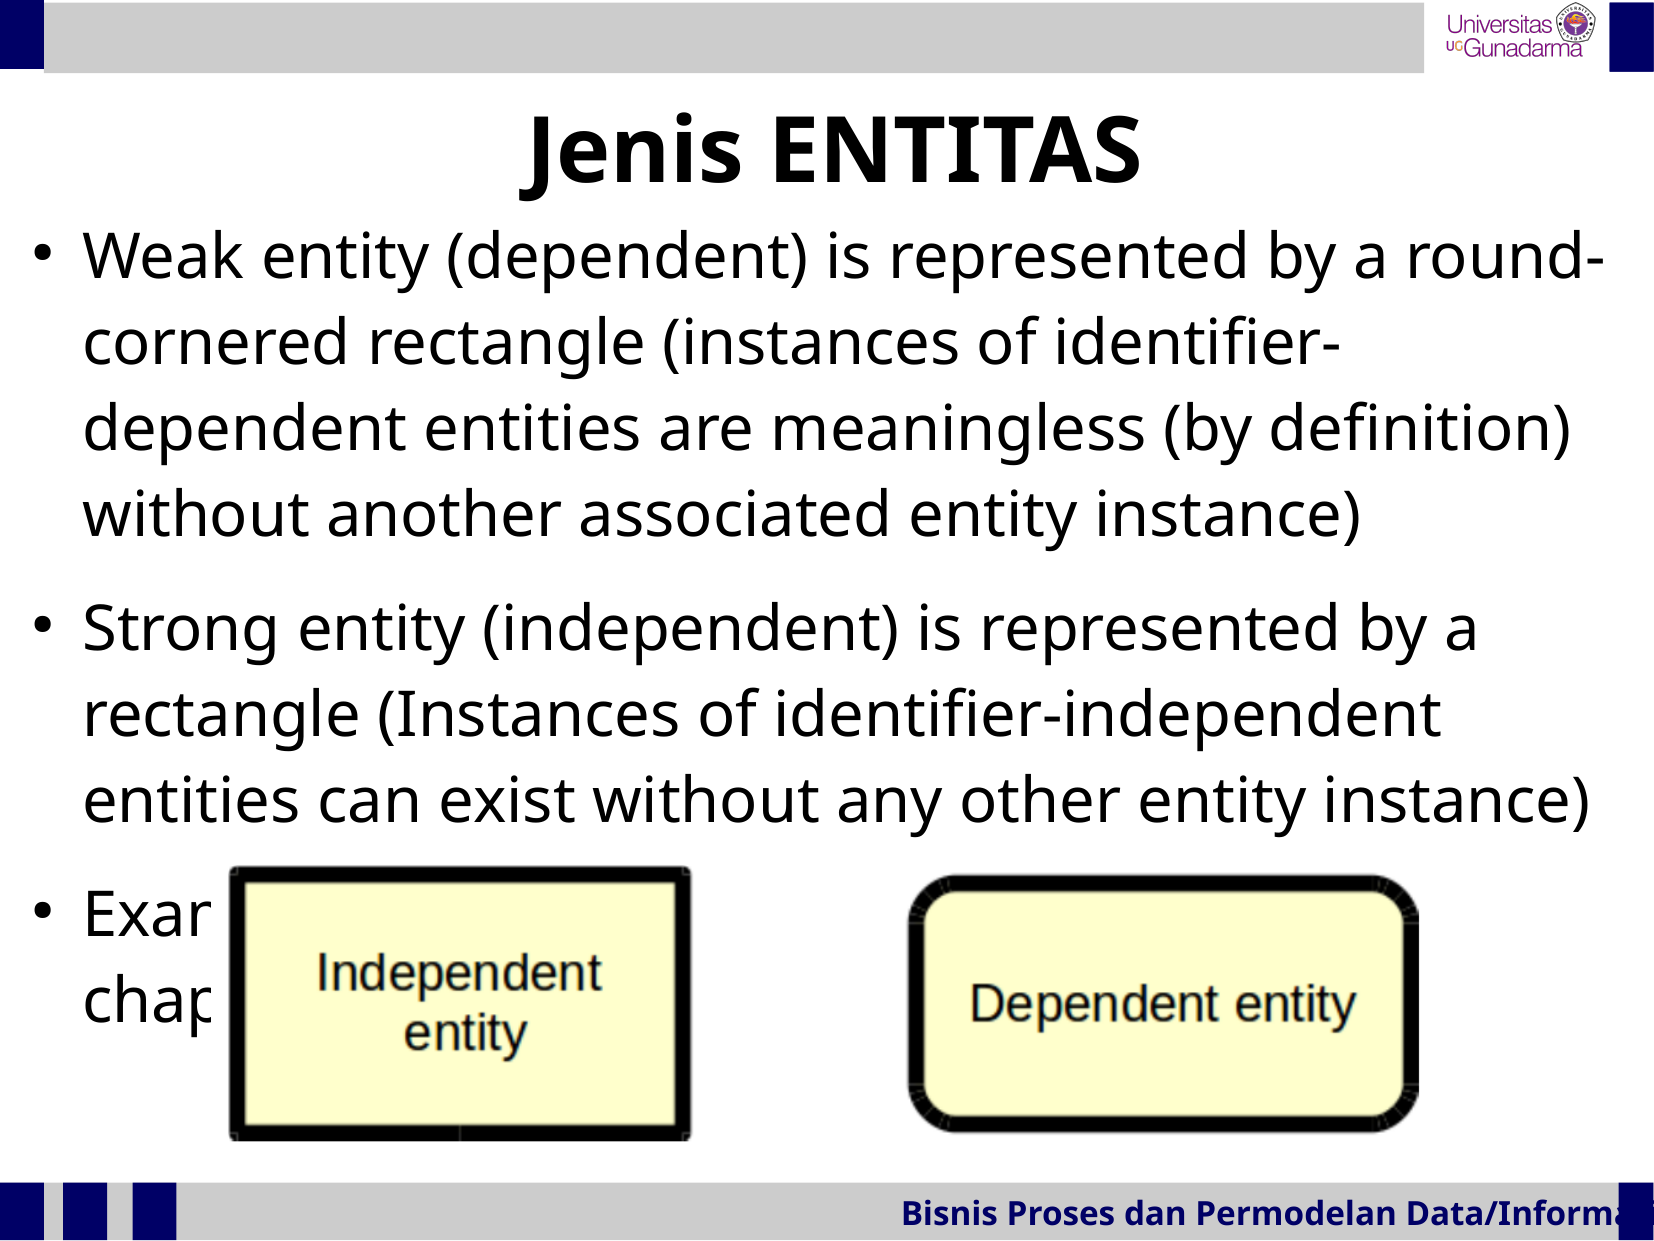

# Jenis ENTITAS
Weak entity (dependent) is represented by a round-cornered rectangle (instances of identifier-dependent entities are meaningless (by definition) without another associated entity instance)
Strong entity (independent) is represented by a rectangle (Instances of identifier-independent entities can exist without any other entity instance)
Example: book as an independent entity and chapter as a dependent entity.